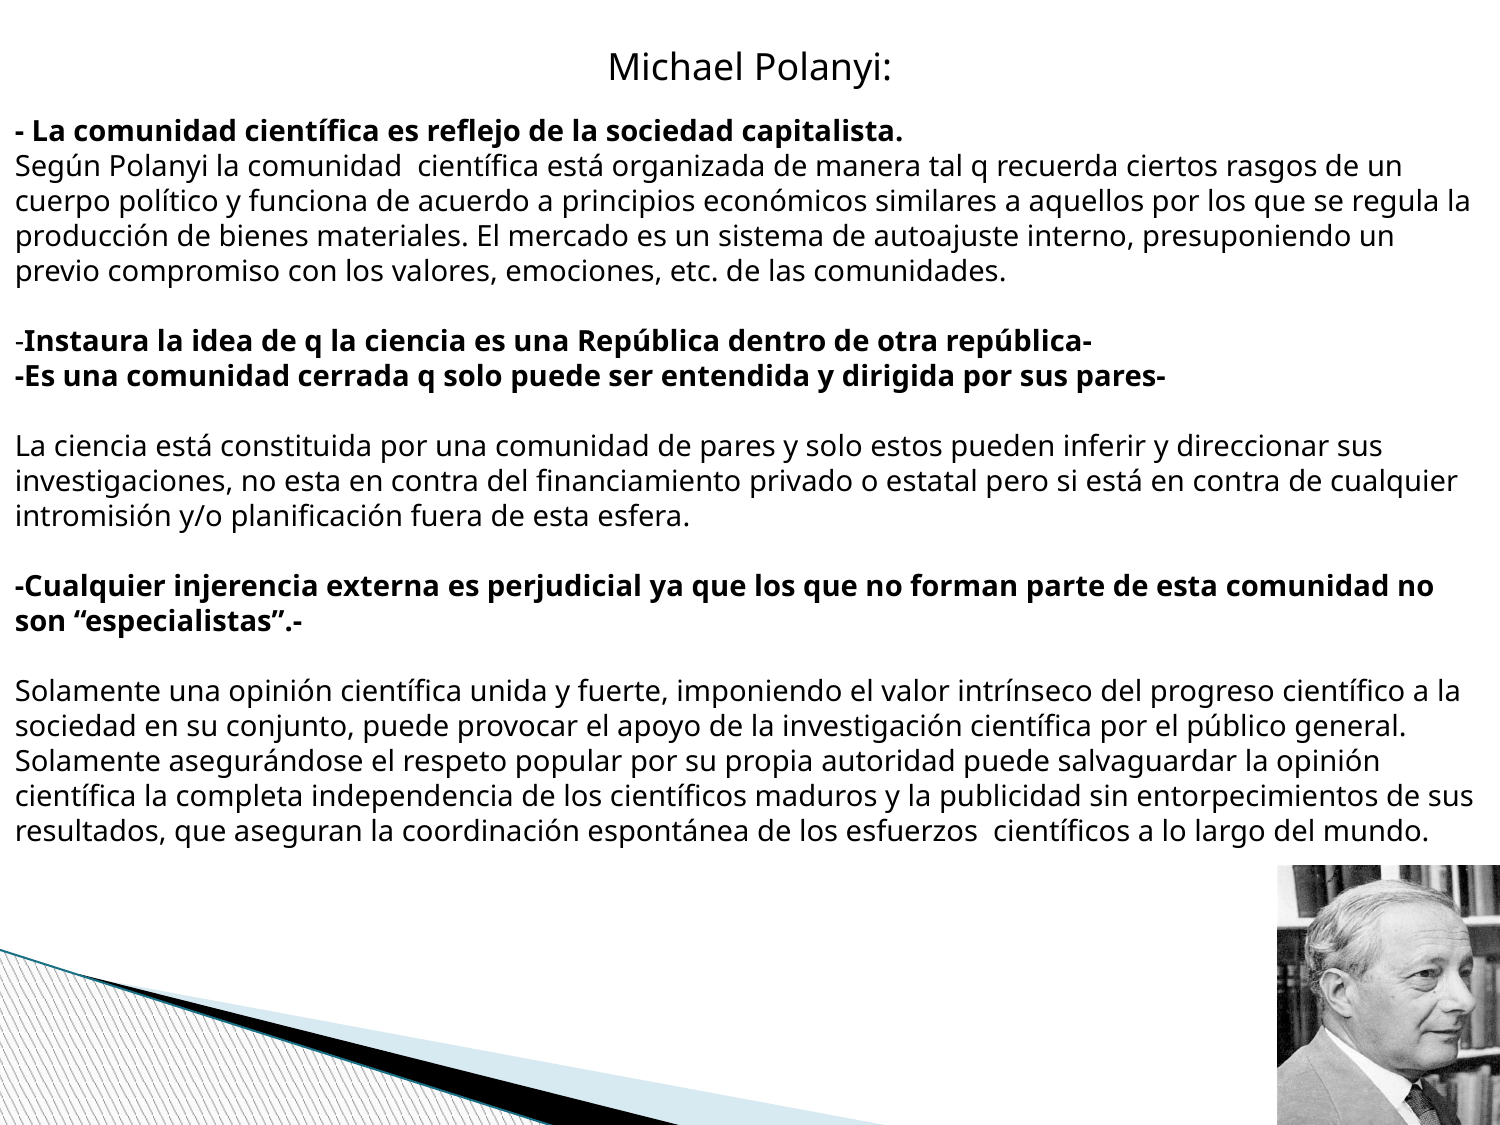

Michael Polanyi:
- La comunidad científica es reflejo de la sociedad capitalista.
Según Polanyi la comunidad científica está organizada de manera tal q recuerda ciertos rasgos de un cuerpo político y funciona de acuerdo a principios económicos similares a aquellos por los que se regula la producción de bienes materiales. El mercado es un sistema de autoajuste interno, presuponiendo un previo compromiso con los valores, emociones, etc. de las comunidades.
-Instaura la idea de q la ciencia es una República dentro de otra república-
-Es una comunidad cerrada q solo puede ser entendida y dirigida por sus pares-
La ciencia está constituida por una comunidad de pares y solo estos pueden inferir y direccionar sus investigaciones, no esta en contra del financiamiento privado o estatal pero si está en contra de cualquier intromisión y/o planificación fuera de esta esfera.
-Cualquier injerencia externa es perjudicial ya que los que no forman parte de esta comunidad no son “especialistas”.-
Solamente una opinión científica unida y fuerte, imponiendo el valor intrínseco del progreso científico a la sociedad en su conjunto, puede provocar el apoyo de la investigación científica por el público general. Solamente asegurándose el respeto popular por su propia autoridad puede salvaguardar la opinión científica la completa independencia de los científicos maduros y la publicidad sin entorpecimientos de sus resultados, que aseguran la coordinación espontánea de los esfuerzos científicos a lo largo del mundo.